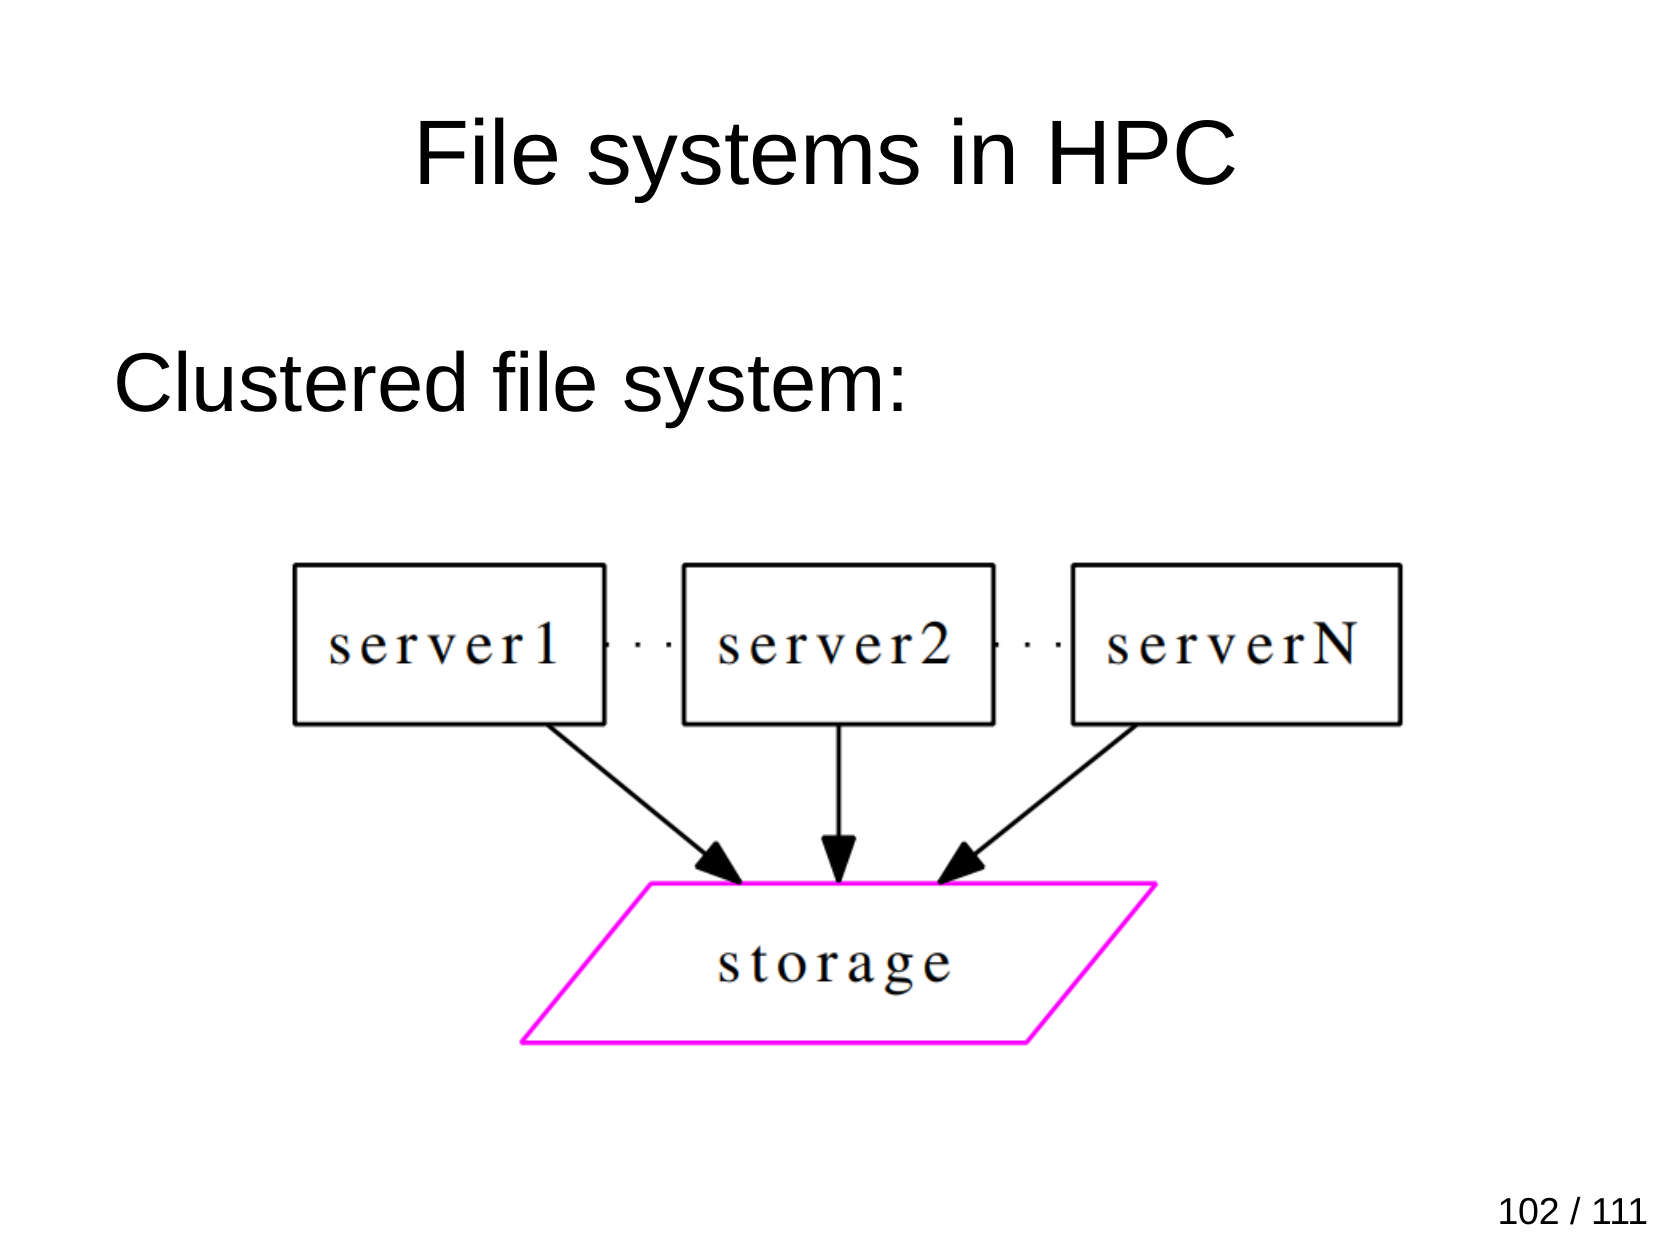

# File systems in HPC
Clustered file system: